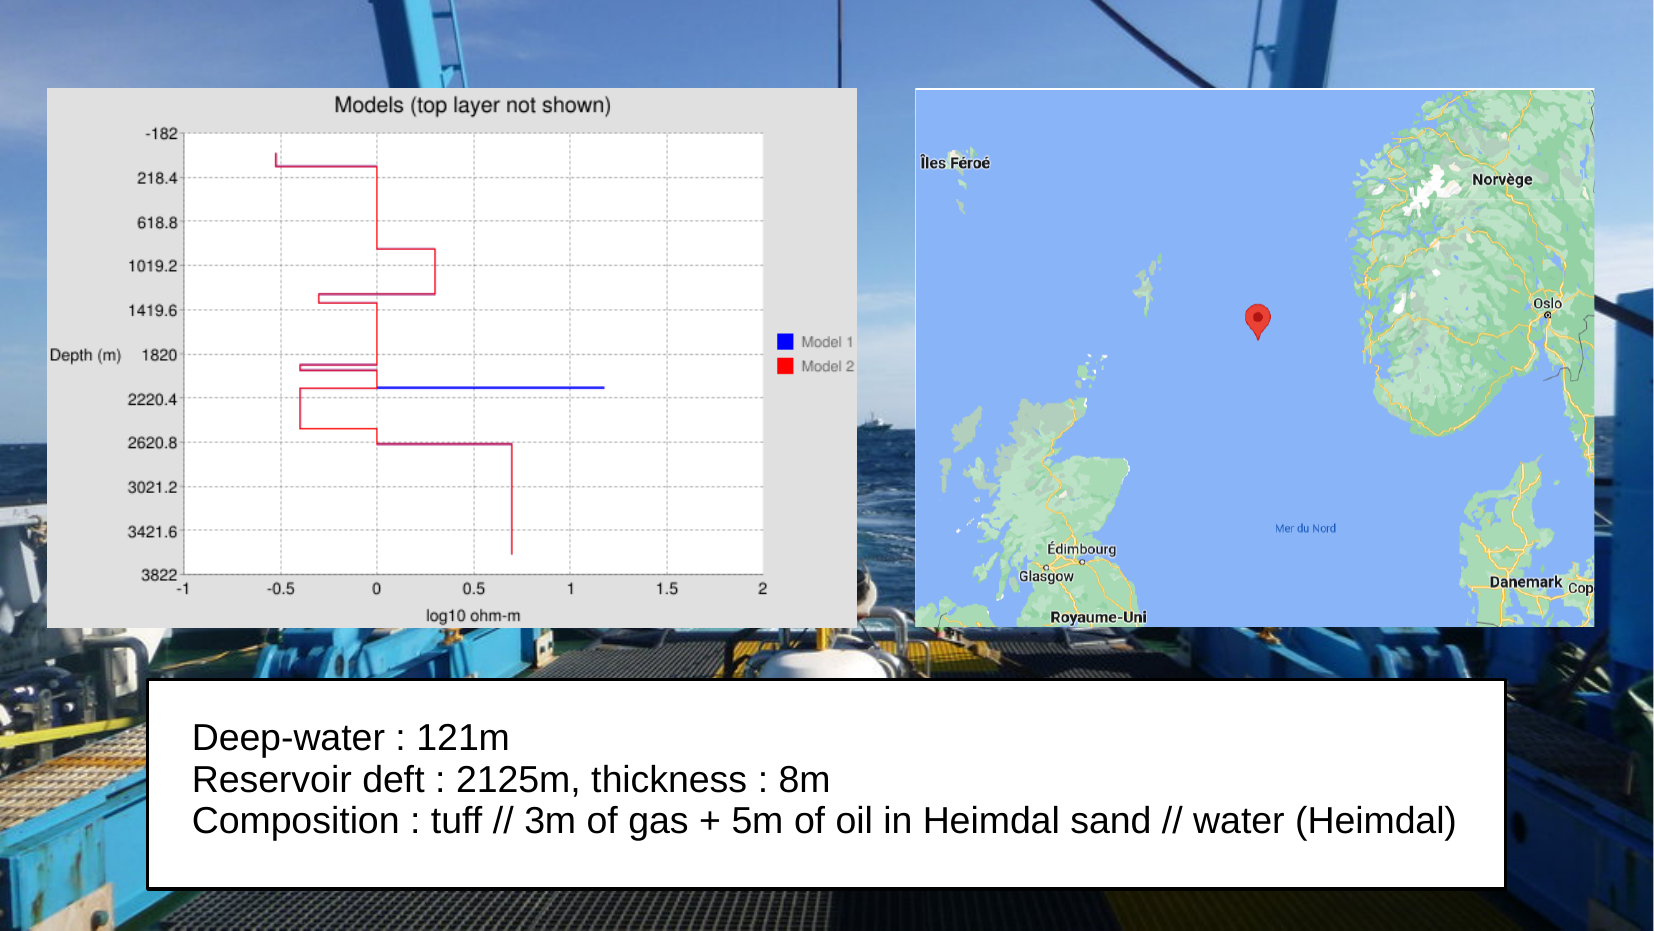

Deep-water : 121m
Reservoir deft : 2125m, thickness : 8m
Composition : tuff // 3m of gas + 5m of oil in Heimdal sand // water (Heimdal)